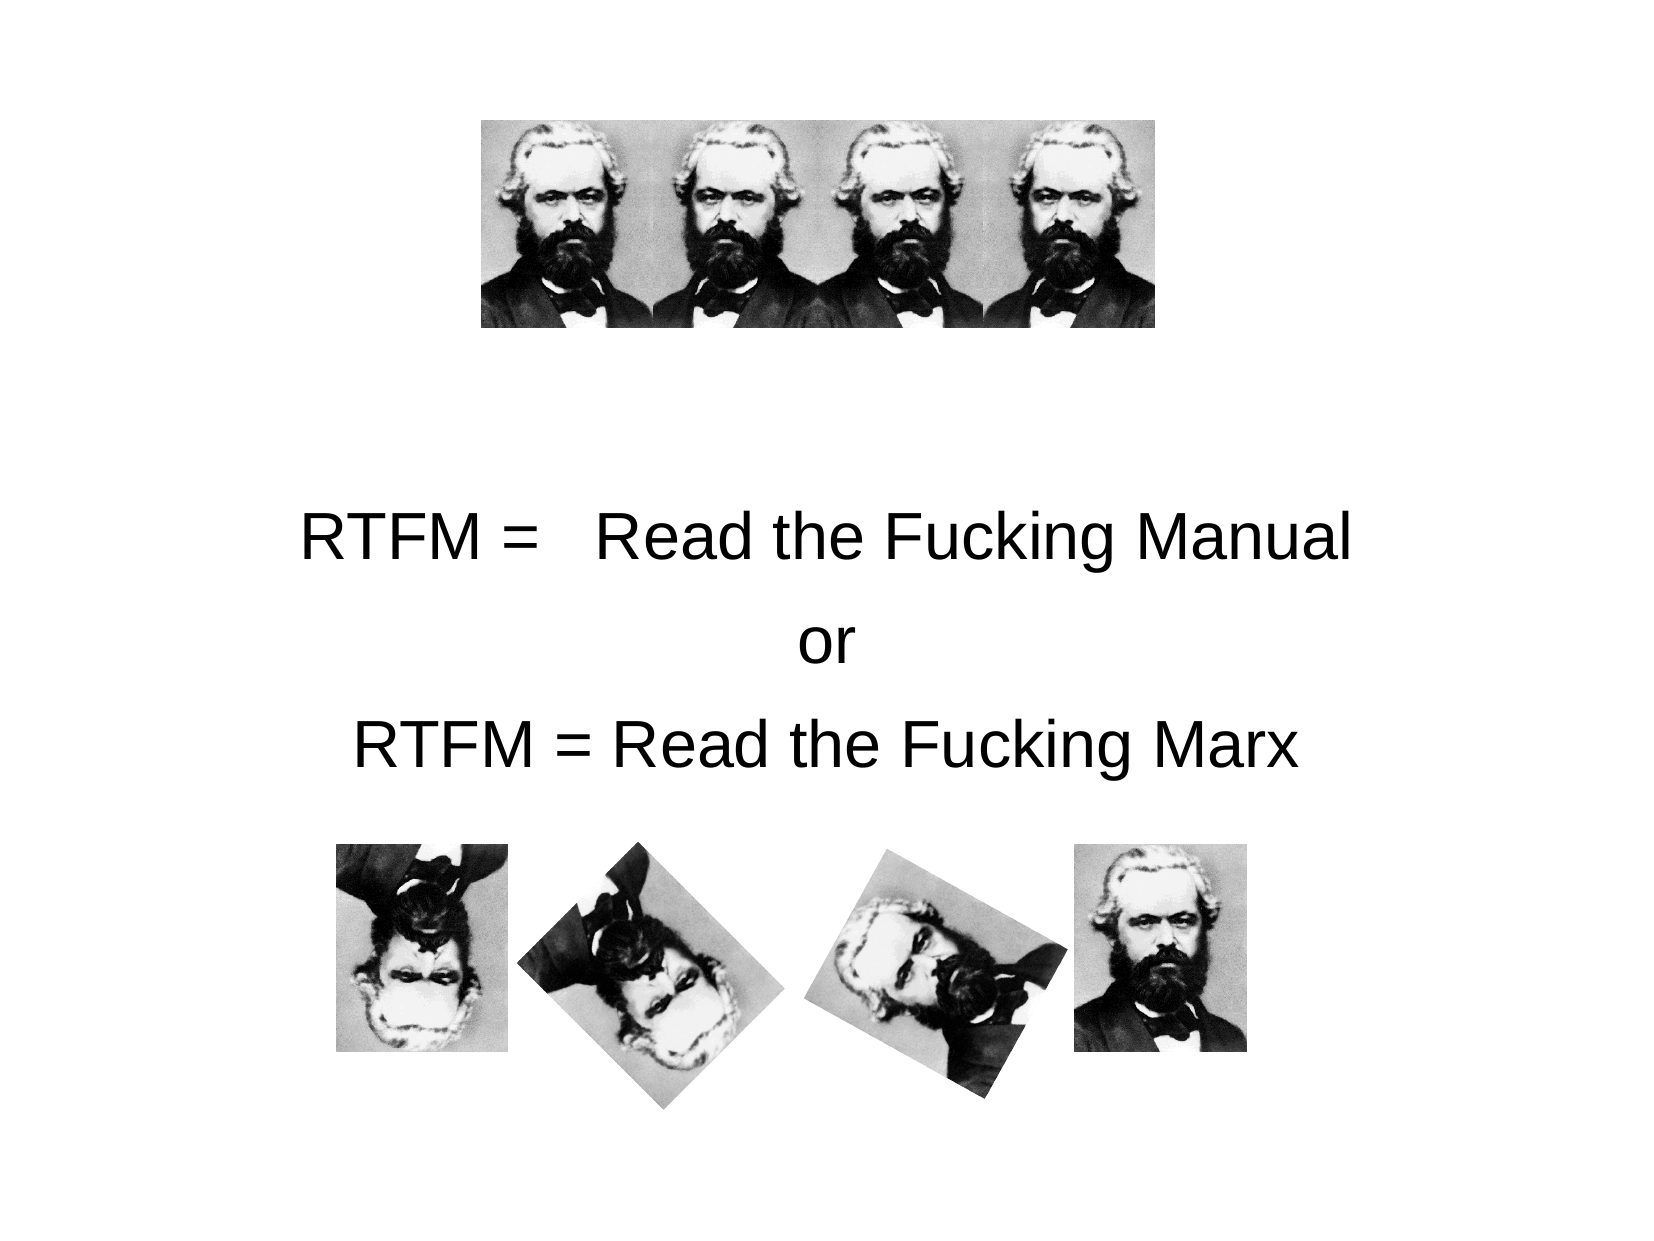

# RTFM = 	Read the Fucking Manual
or
RTFM = Read the Fucking Marx